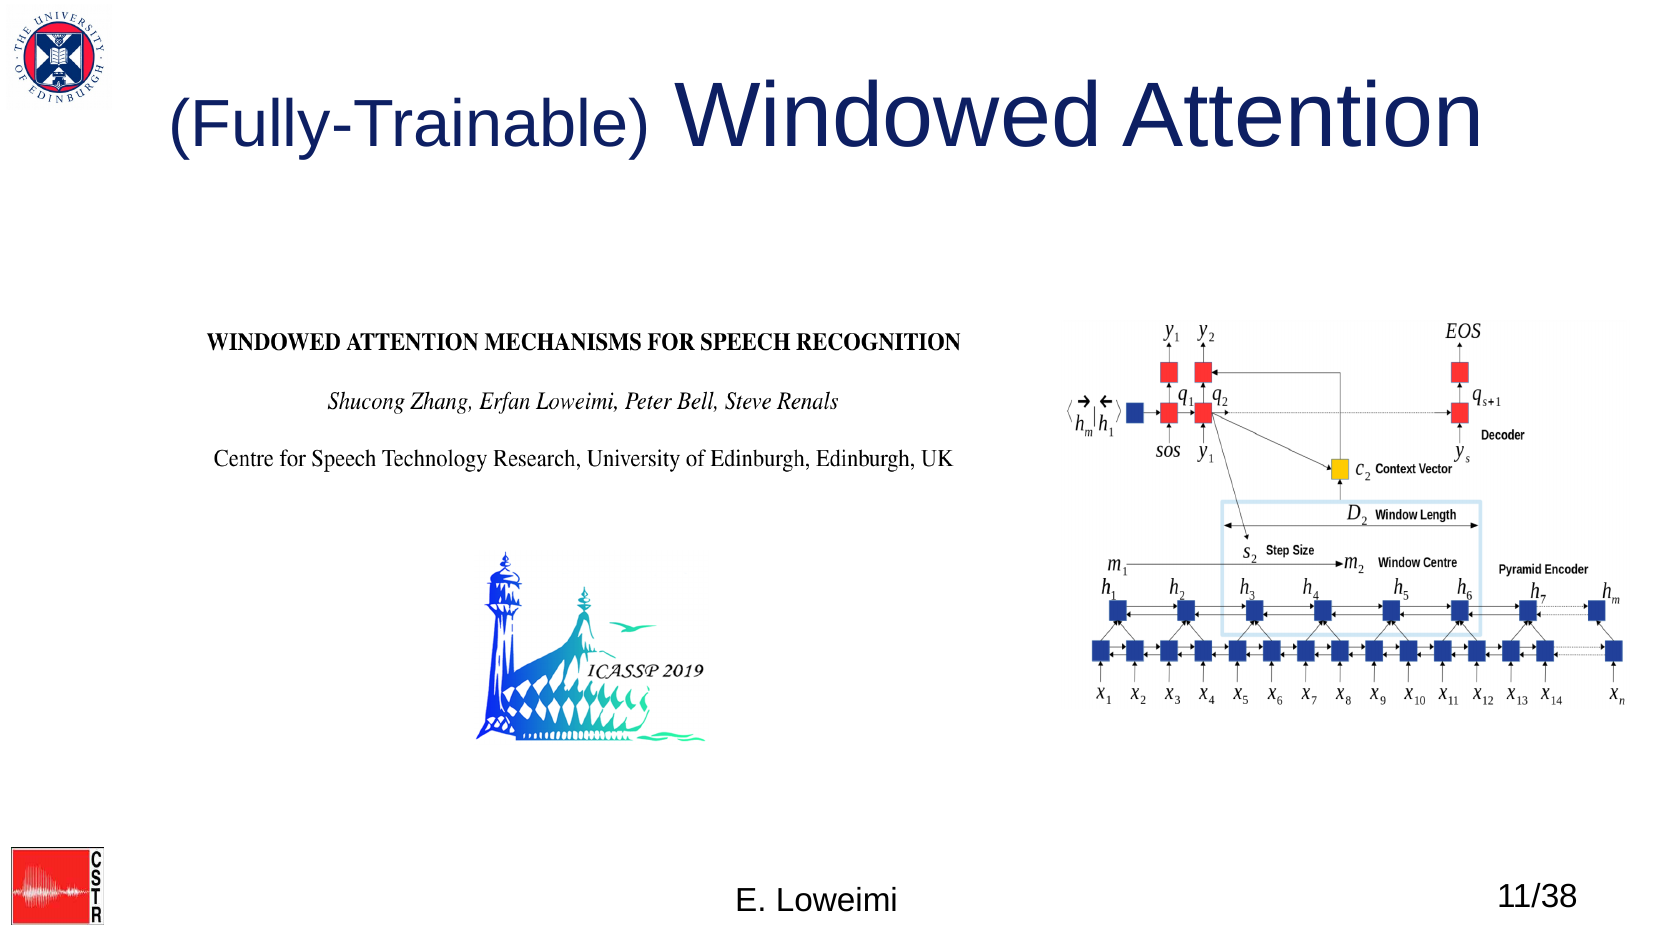

# (Fully-Trainable) Windowed Attention
11/38
E. Loweimi